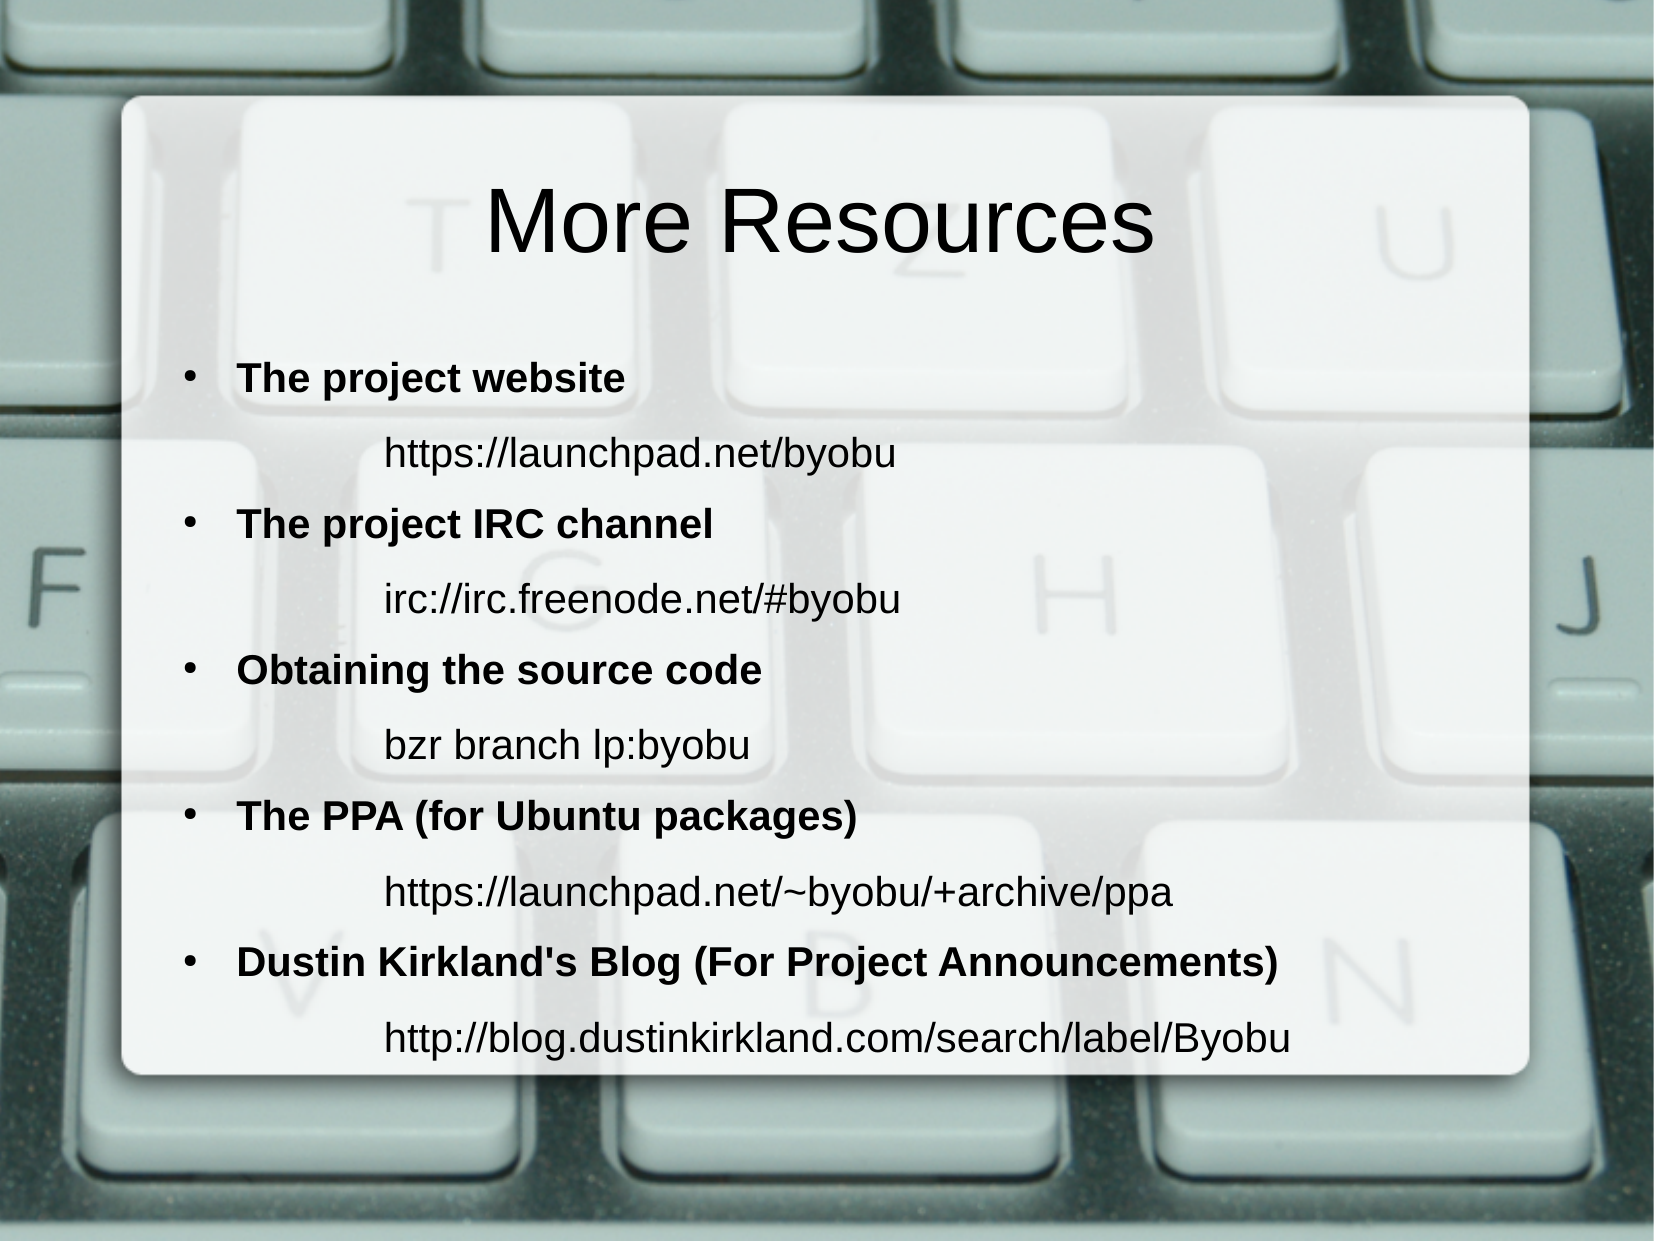

# More Resources
The project website
https://launchpad.net/byobu
The project IRC channel
irc://irc.freenode.net/#byobu
Obtaining the source code
bzr branch lp:byobu
The PPA (for Ubuntu packages)
https://launchpad.net/~byobu/+archive/ppa
Dustin Kirkland's Blog (For Project Announcements)
http://blog.dustinkirkland.com/search/label/Byobu